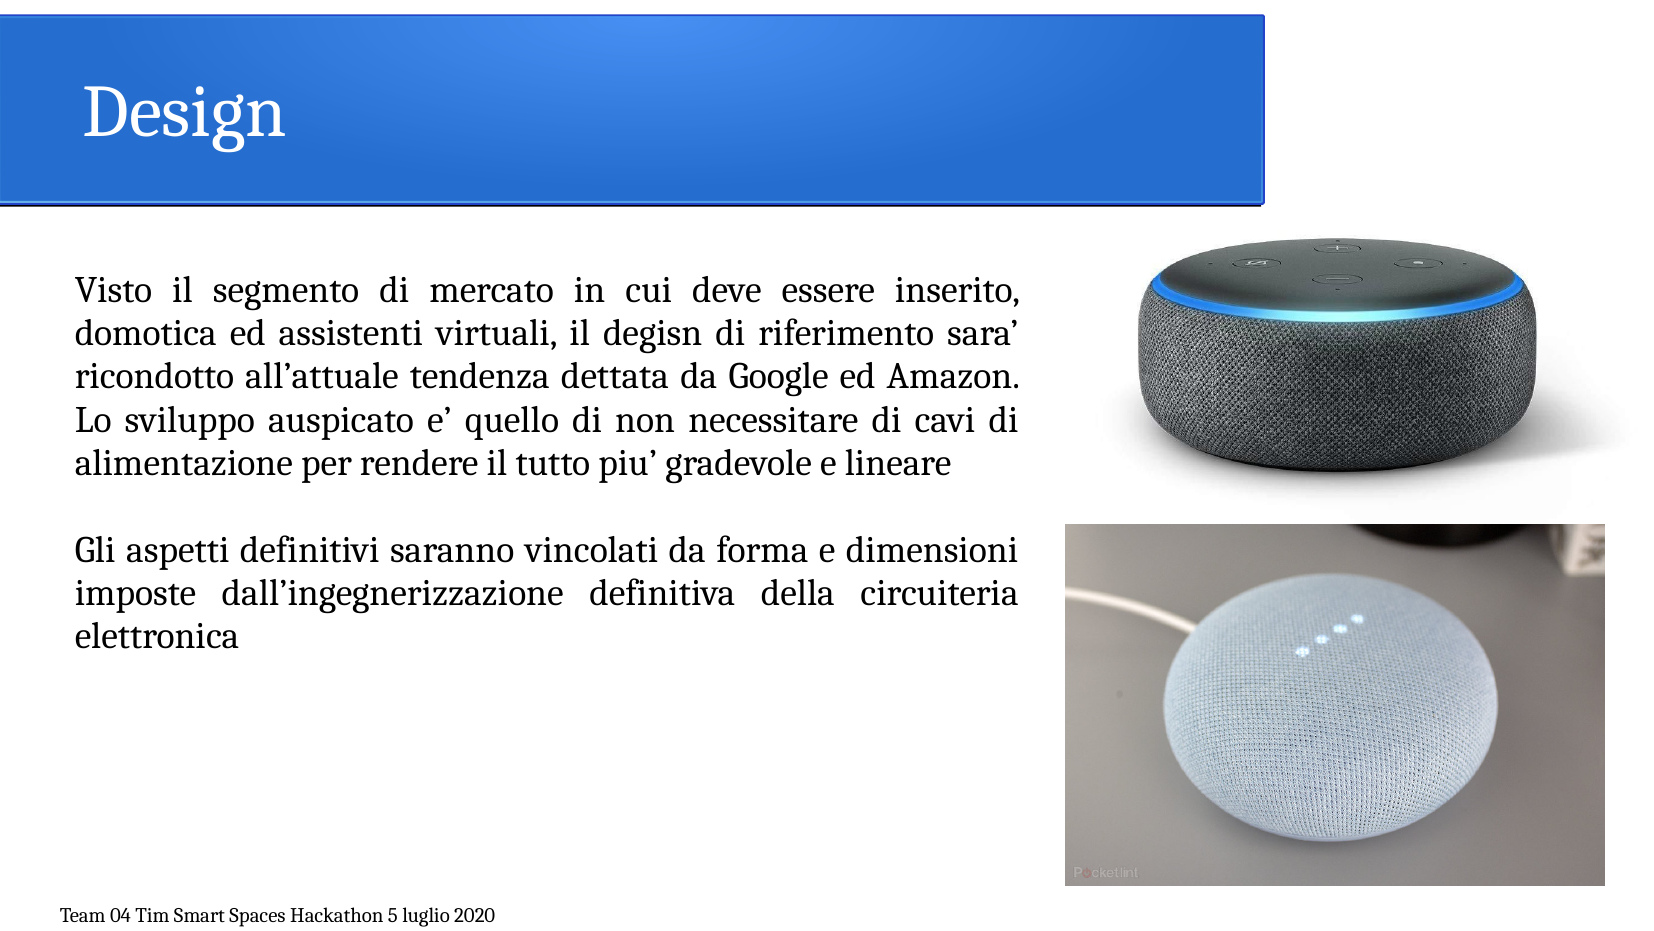

# Design
Visto il segmento di mercato in cui deve essere inserito, domotica ed assistenti virtuali, il degisn di riferimento sara’ ricondotto all’attuale tendenza dettata da Google ed Amazon. Lo sviluppo auspicato e’ quello di non necessitare di cavi di alimentazione per rendere il tutto piu’ gradevole e lineare
Gli aspetti definitivi saranno vincolati da forma e dimensioni imposte dall’ingegnerizzazione definitiva della circuiteria elettronica
Team 04 Tim Smart Spaces Hackathon 5 luglio 2020